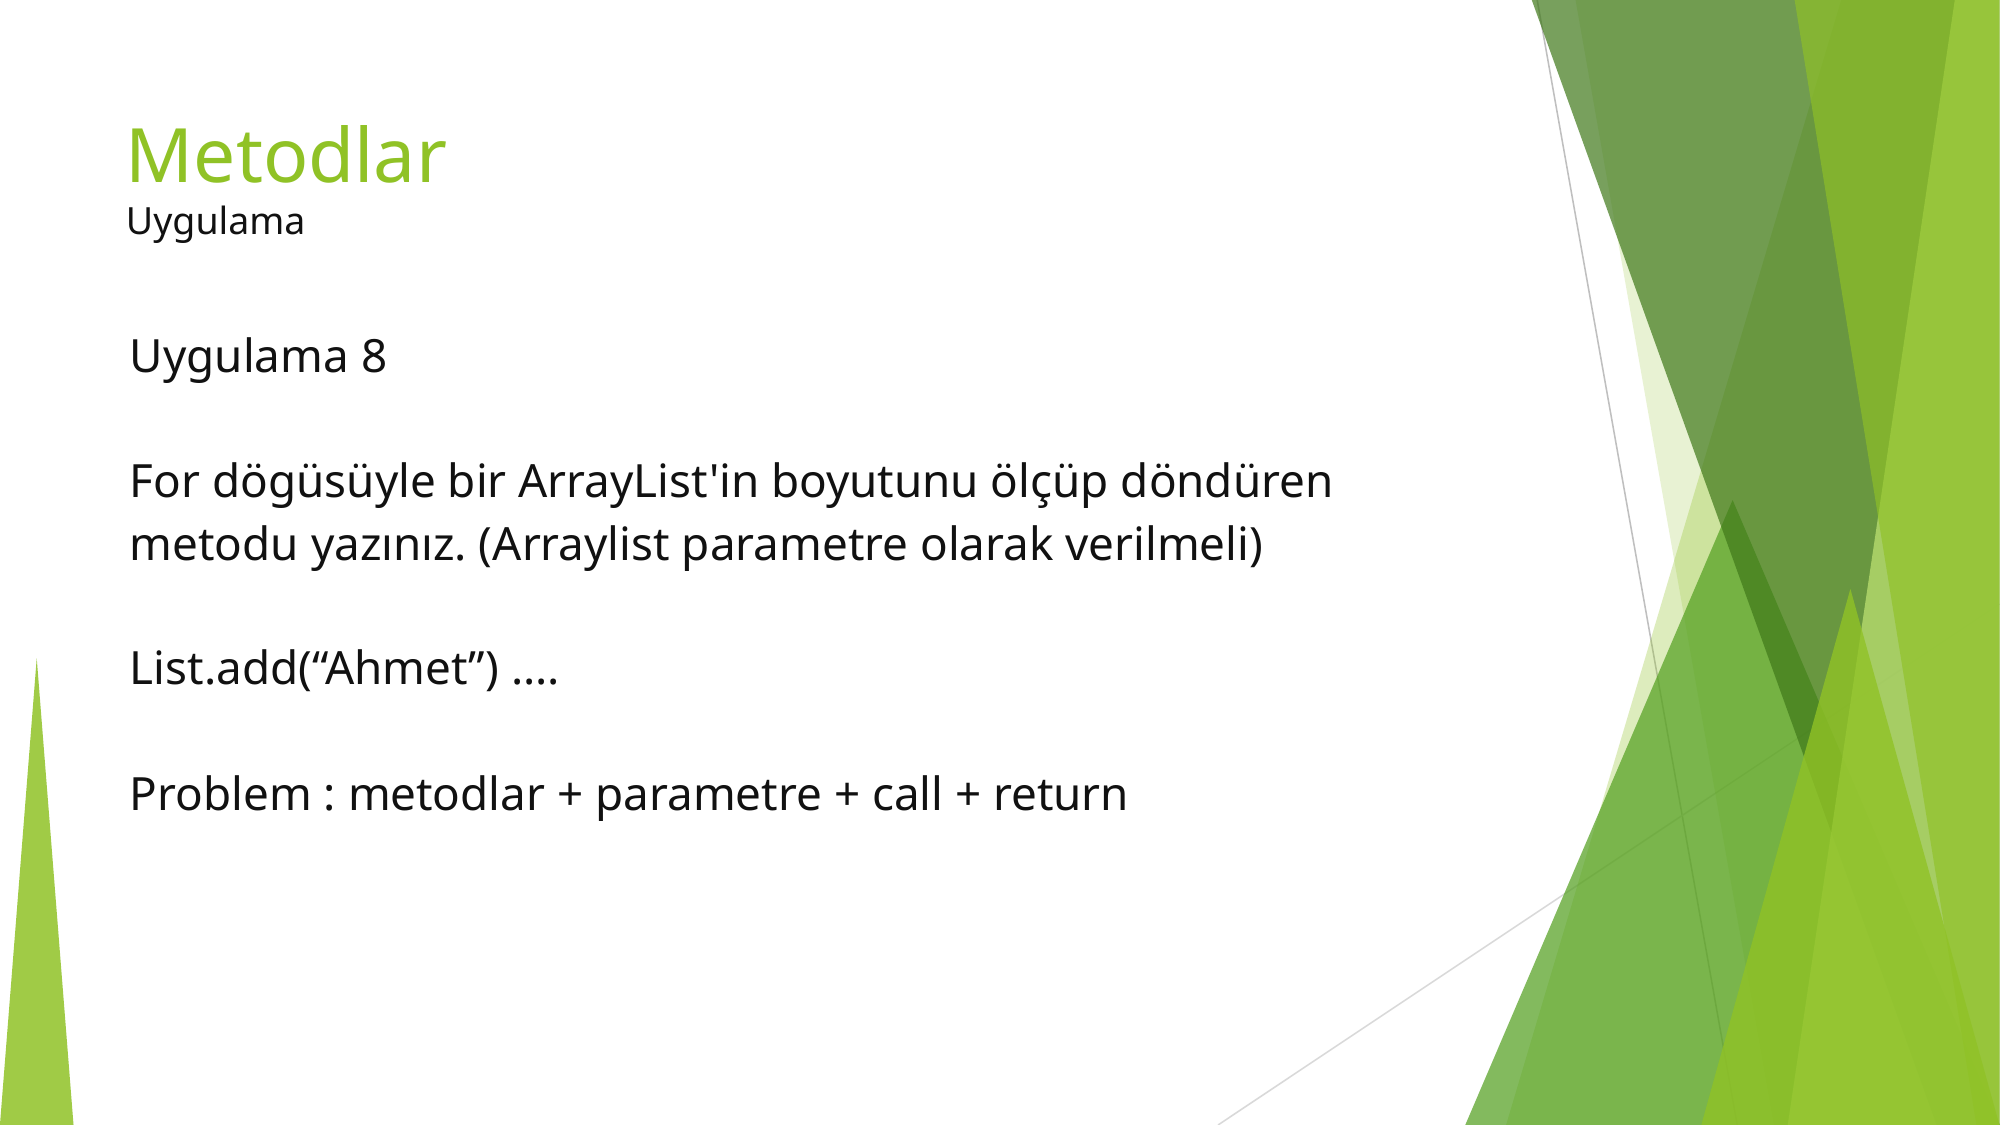

# Metodlar Uygulama
Uygulama 8
For dögüsüyle bir ArrayList'in boyutunu ölçüp döndüren metodu yazınız. (Arraylist parametre olarak verilmeli)
List.add(“Ahmet”) ....
Problem : metodlar + parametre + call + return